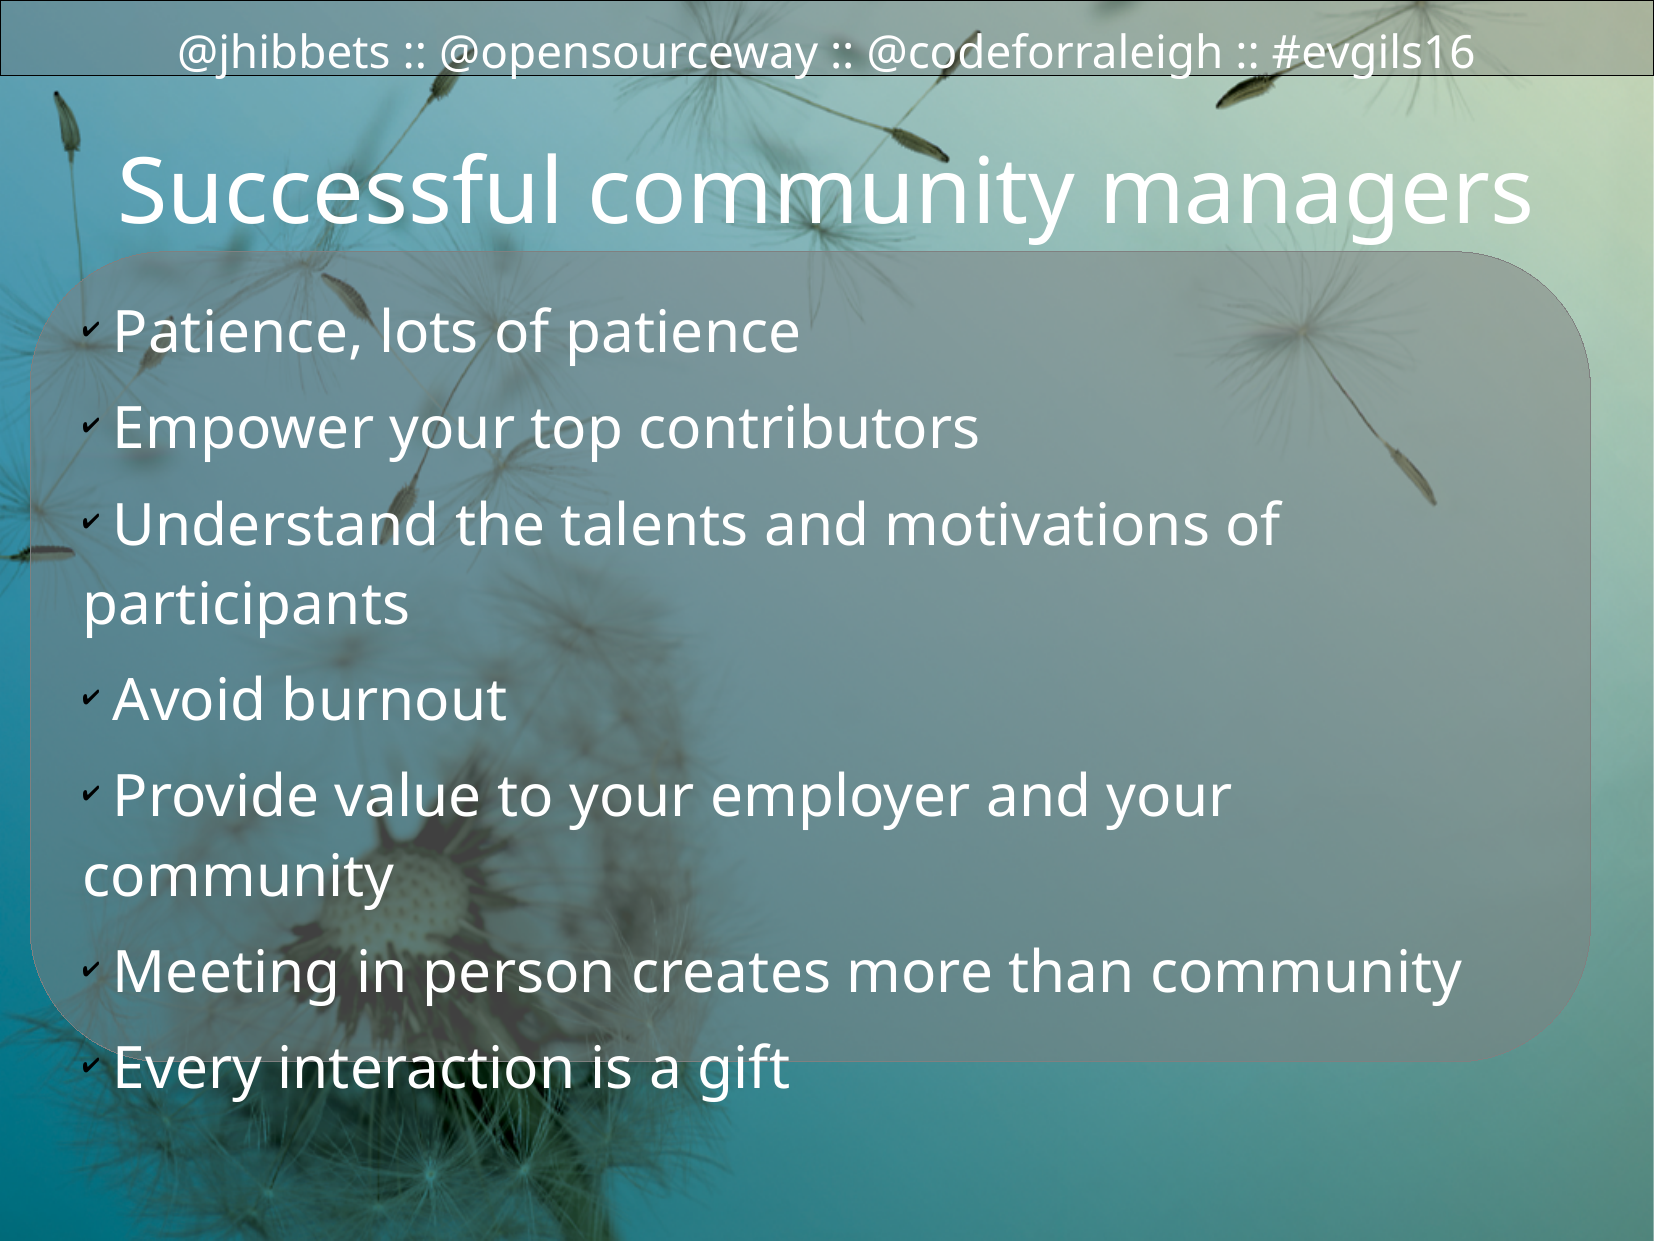

# Successful community managers
 Patience, lots of patience
 Empower your top contributors
 Understand the talents and motivations of participants
 Avoid burnout
 Provide value to your employer and your community
 Meeting in person creates more than community
 Every interaction is a gift